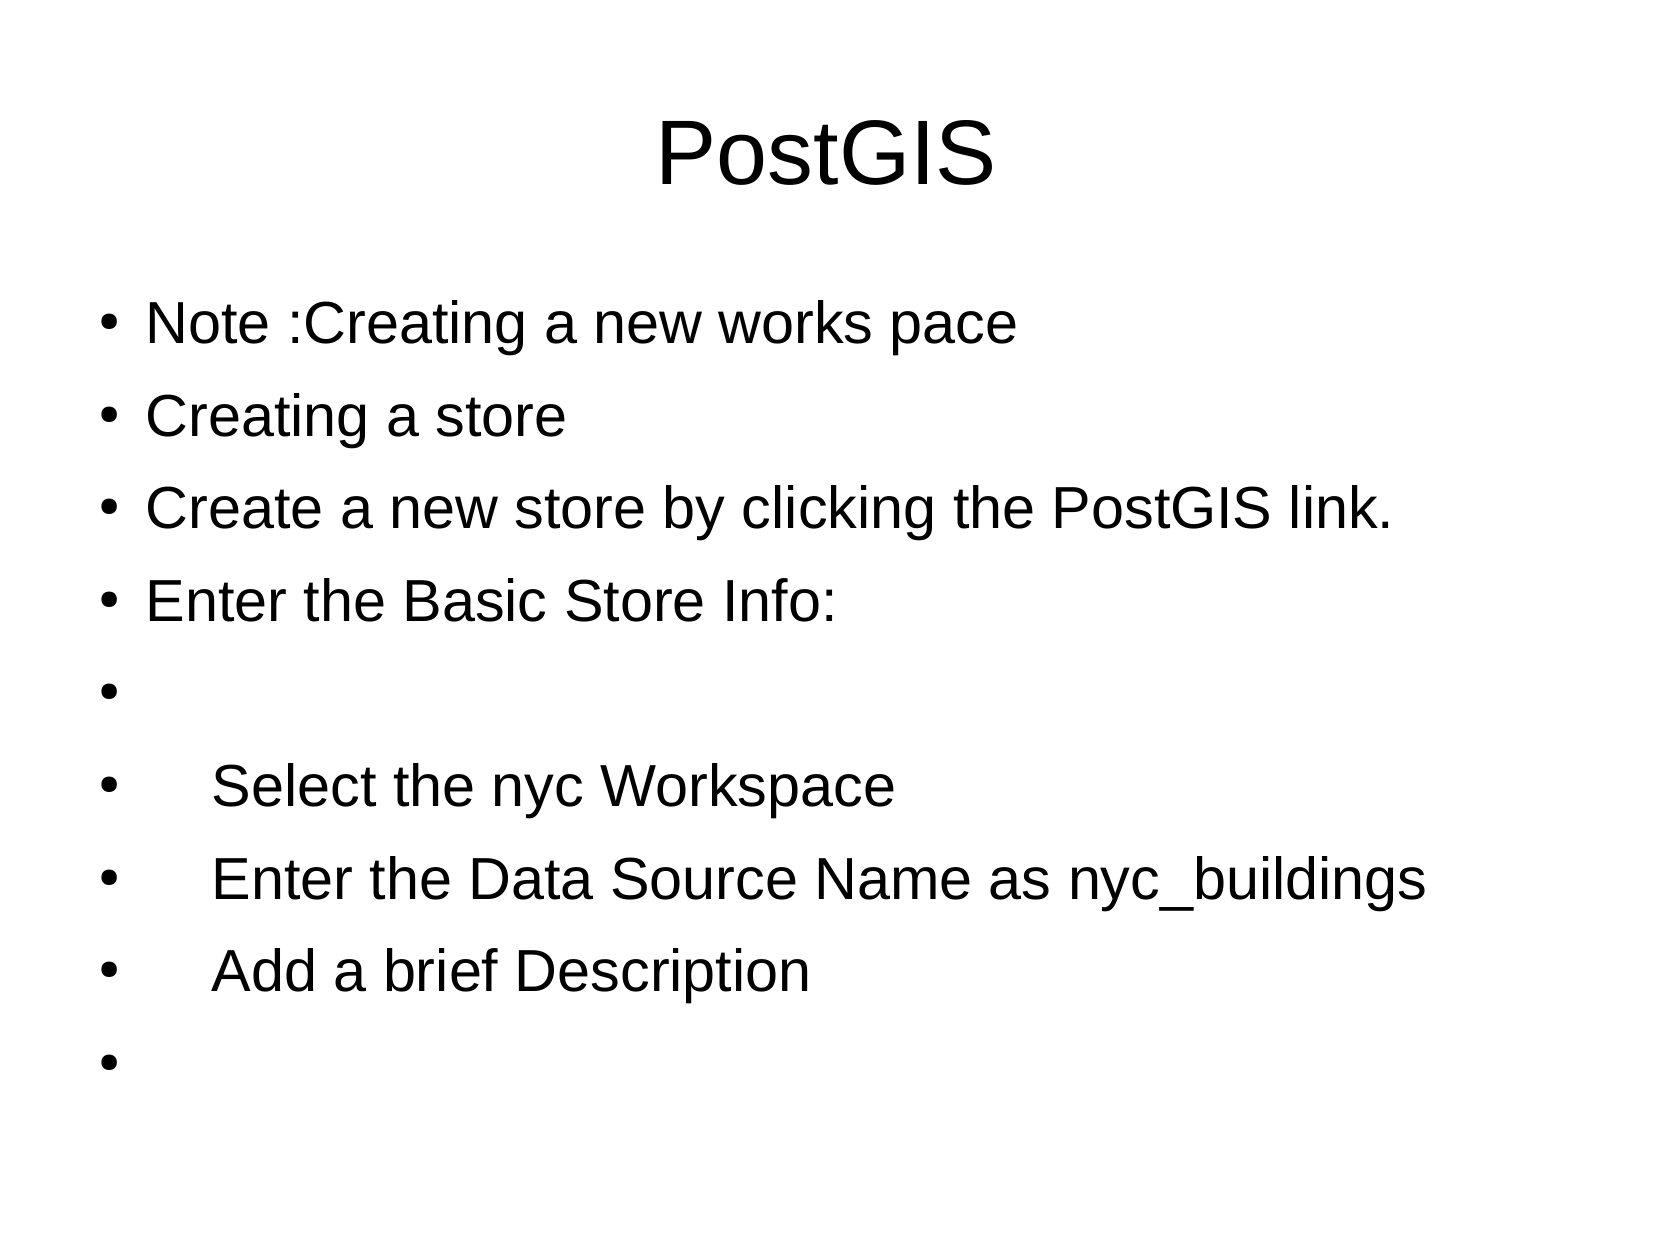

# PostGIS
Note :Creating a new works pace
Creating a store
Create a new store by clicking the PostGIS link.
Enter the Basic Store Info:
 Select the nyc Workspace
 Enter the Data Source Name as nyc_buildings
 Add a brief Description